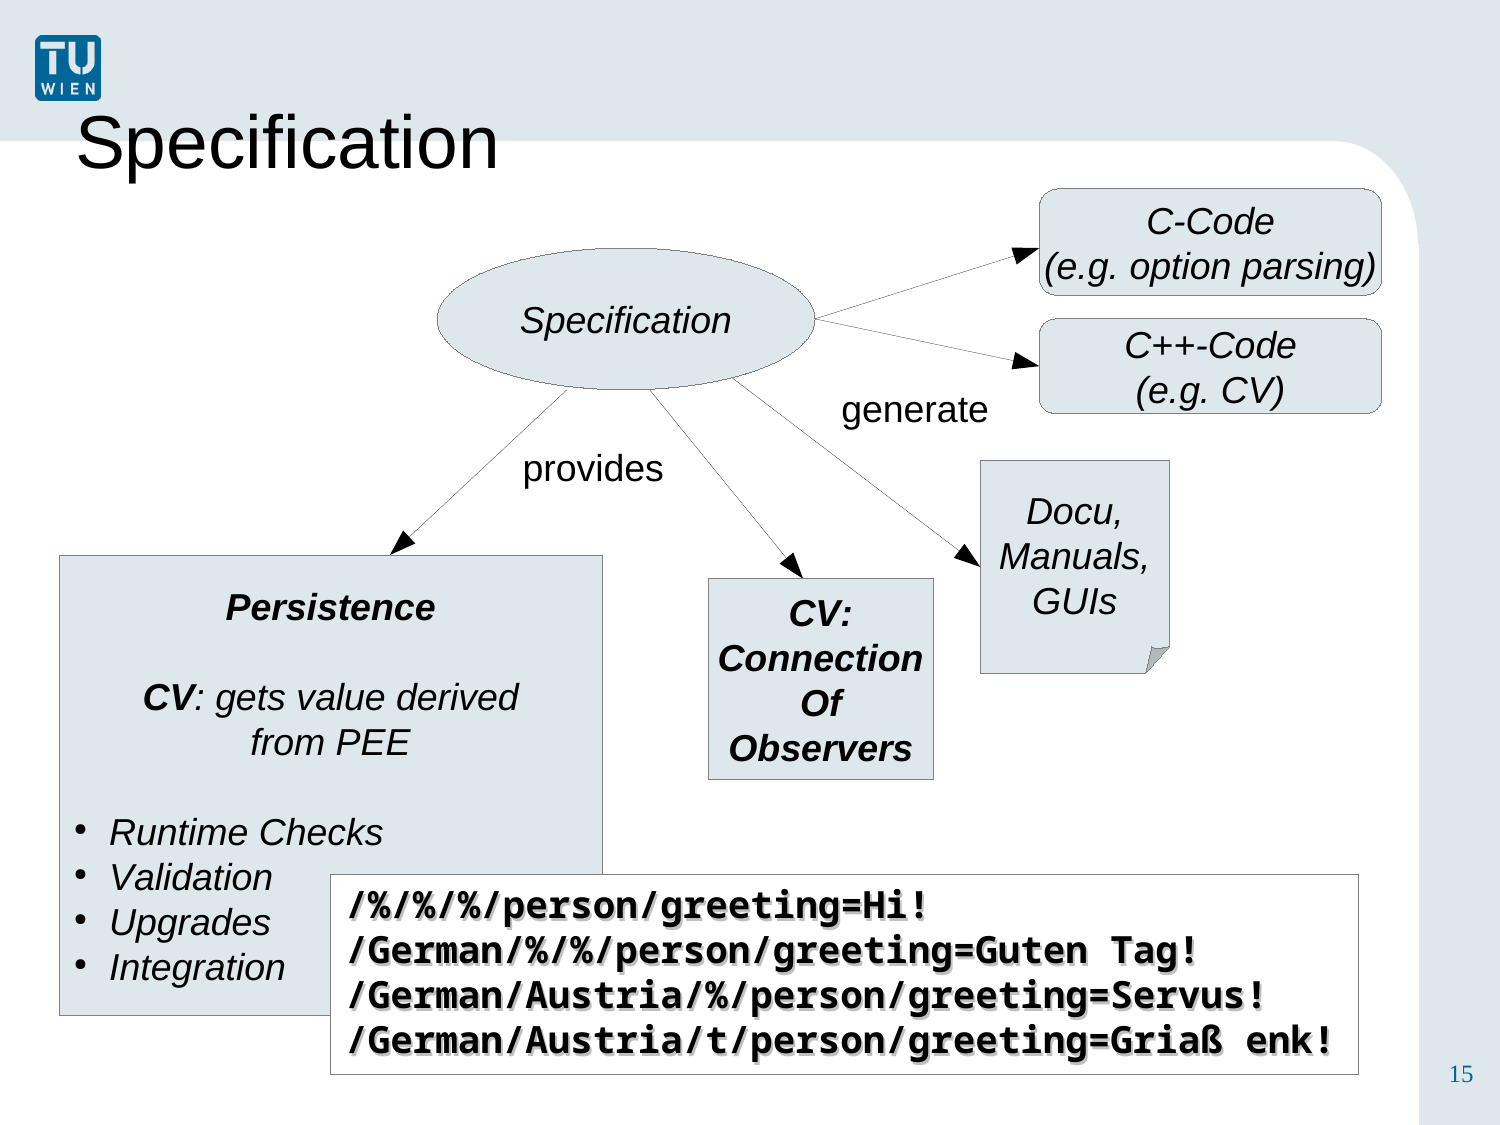

# Specification
C-Code
(e.g. option parsing)
Specification
C++-Code
(e.g. CV)
generate
provides
Docu,
Manuals,
GUIs
Persistence
CV: gets value derived
from PEE
Runtime Checks
Validation
Upgrades
Integration
CV:
Connection
Of
Observers
/%/%/%/person/greeting=Hi!
/German/%/%/person/greeting=Guten Tag!
/German/Austria/%/person/greeting=Servus!
/German/Austria/t/person/greeting=Griaß enk!
15